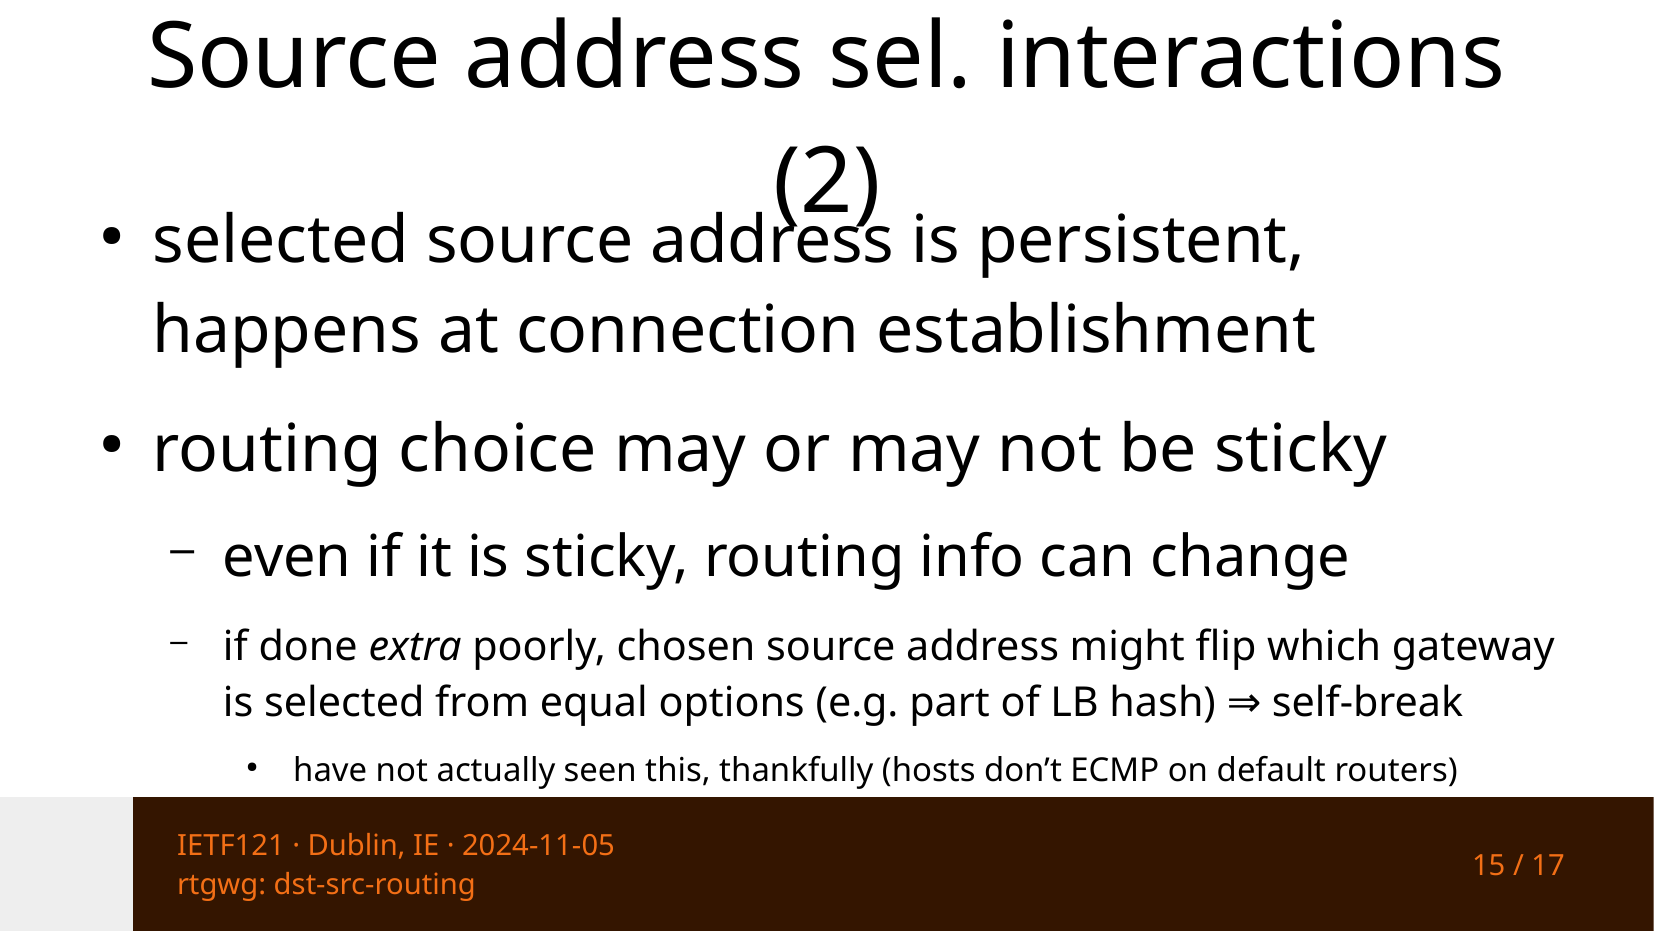

# Source address sel. interactions (2)
selected source address is persistent, happens at connection establishment
routing choice may or may not be sticky
even if it is sticky, routing info can change
if done extra poorly, chosen source address might flip which gateway
is selected from equal options (e.g. part of LB hash) ⇒ self-break
have not actually seen this, thankfully (hosts don’t ECMP on default routers)
SiNOG7 · Ljubljana
15